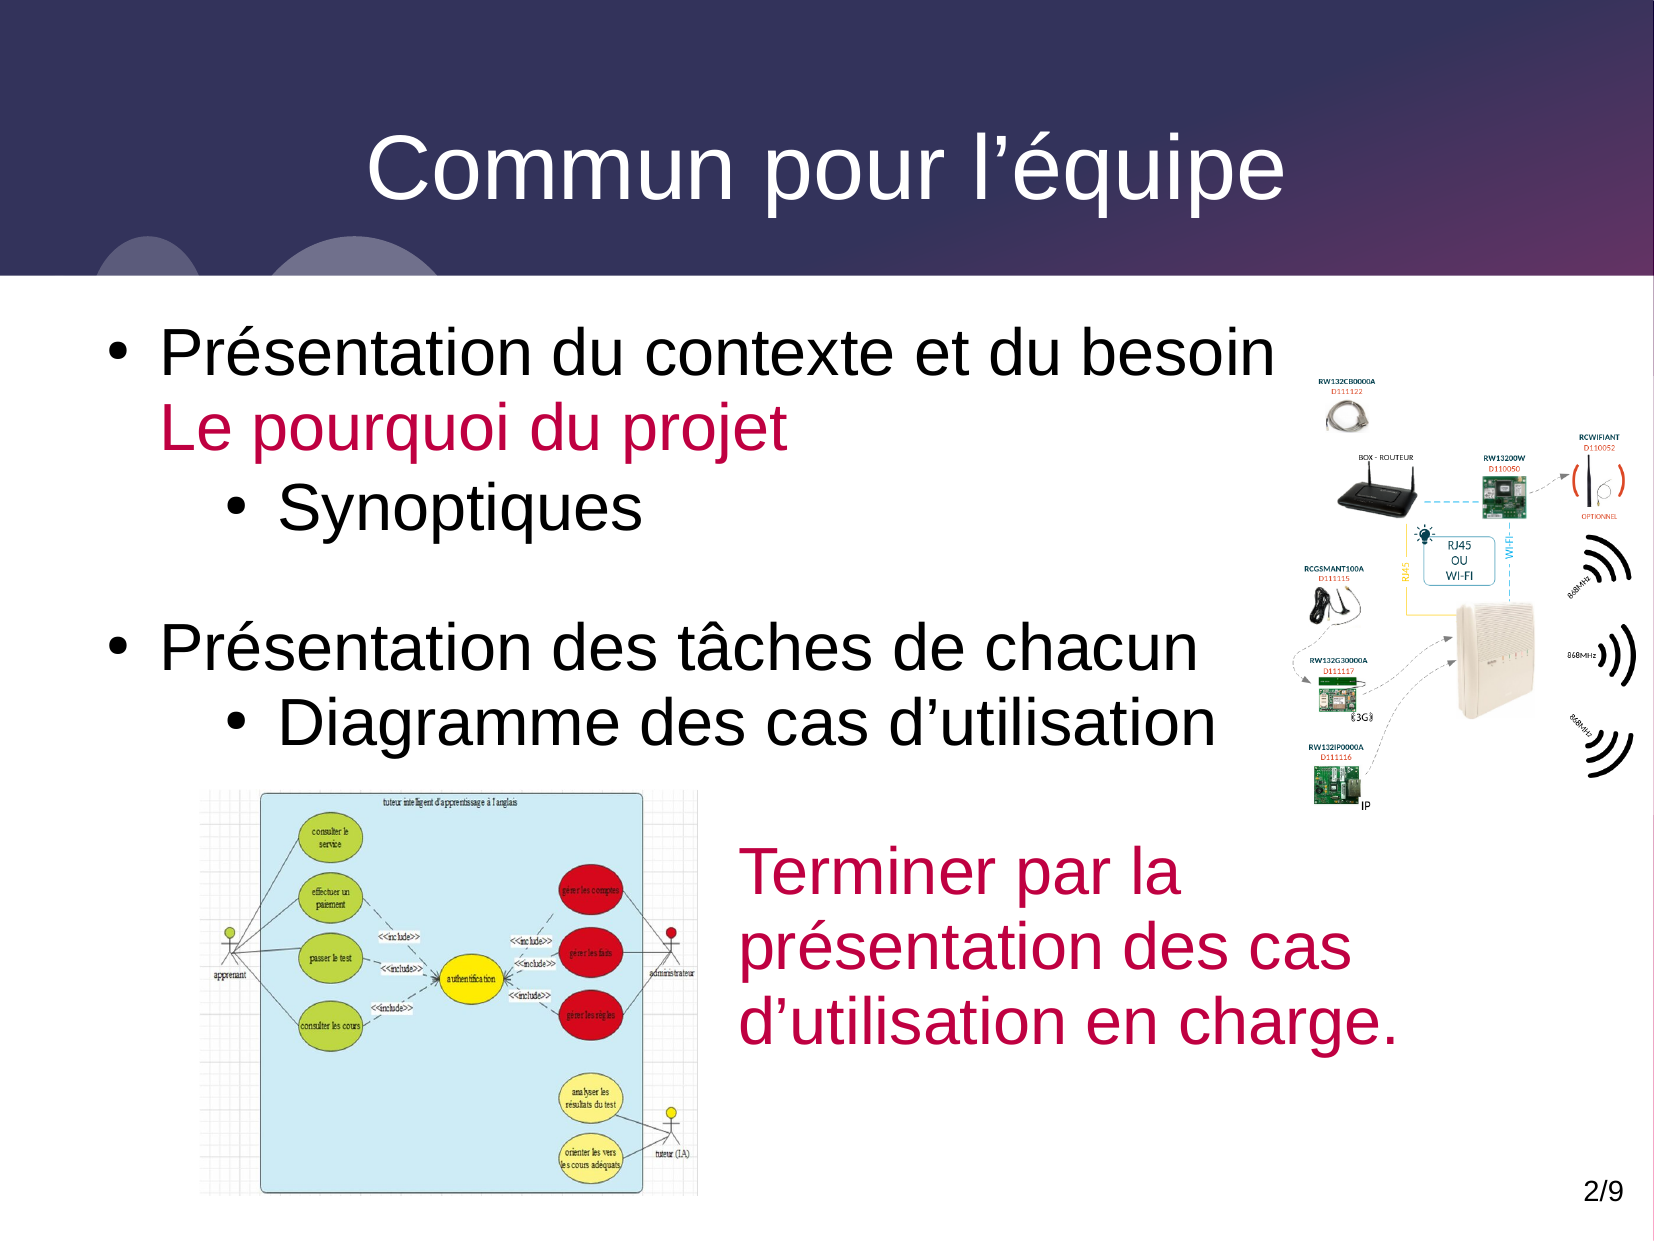

# Commun pour l’équipe
Présentation du contexte et du besoin
Le pourquoi du projet
Synoptiques
Présentation des tâches de chacun
Diagramme des cas d’utilisation
Terminer par la présentation des cas d’utilisation en charge.